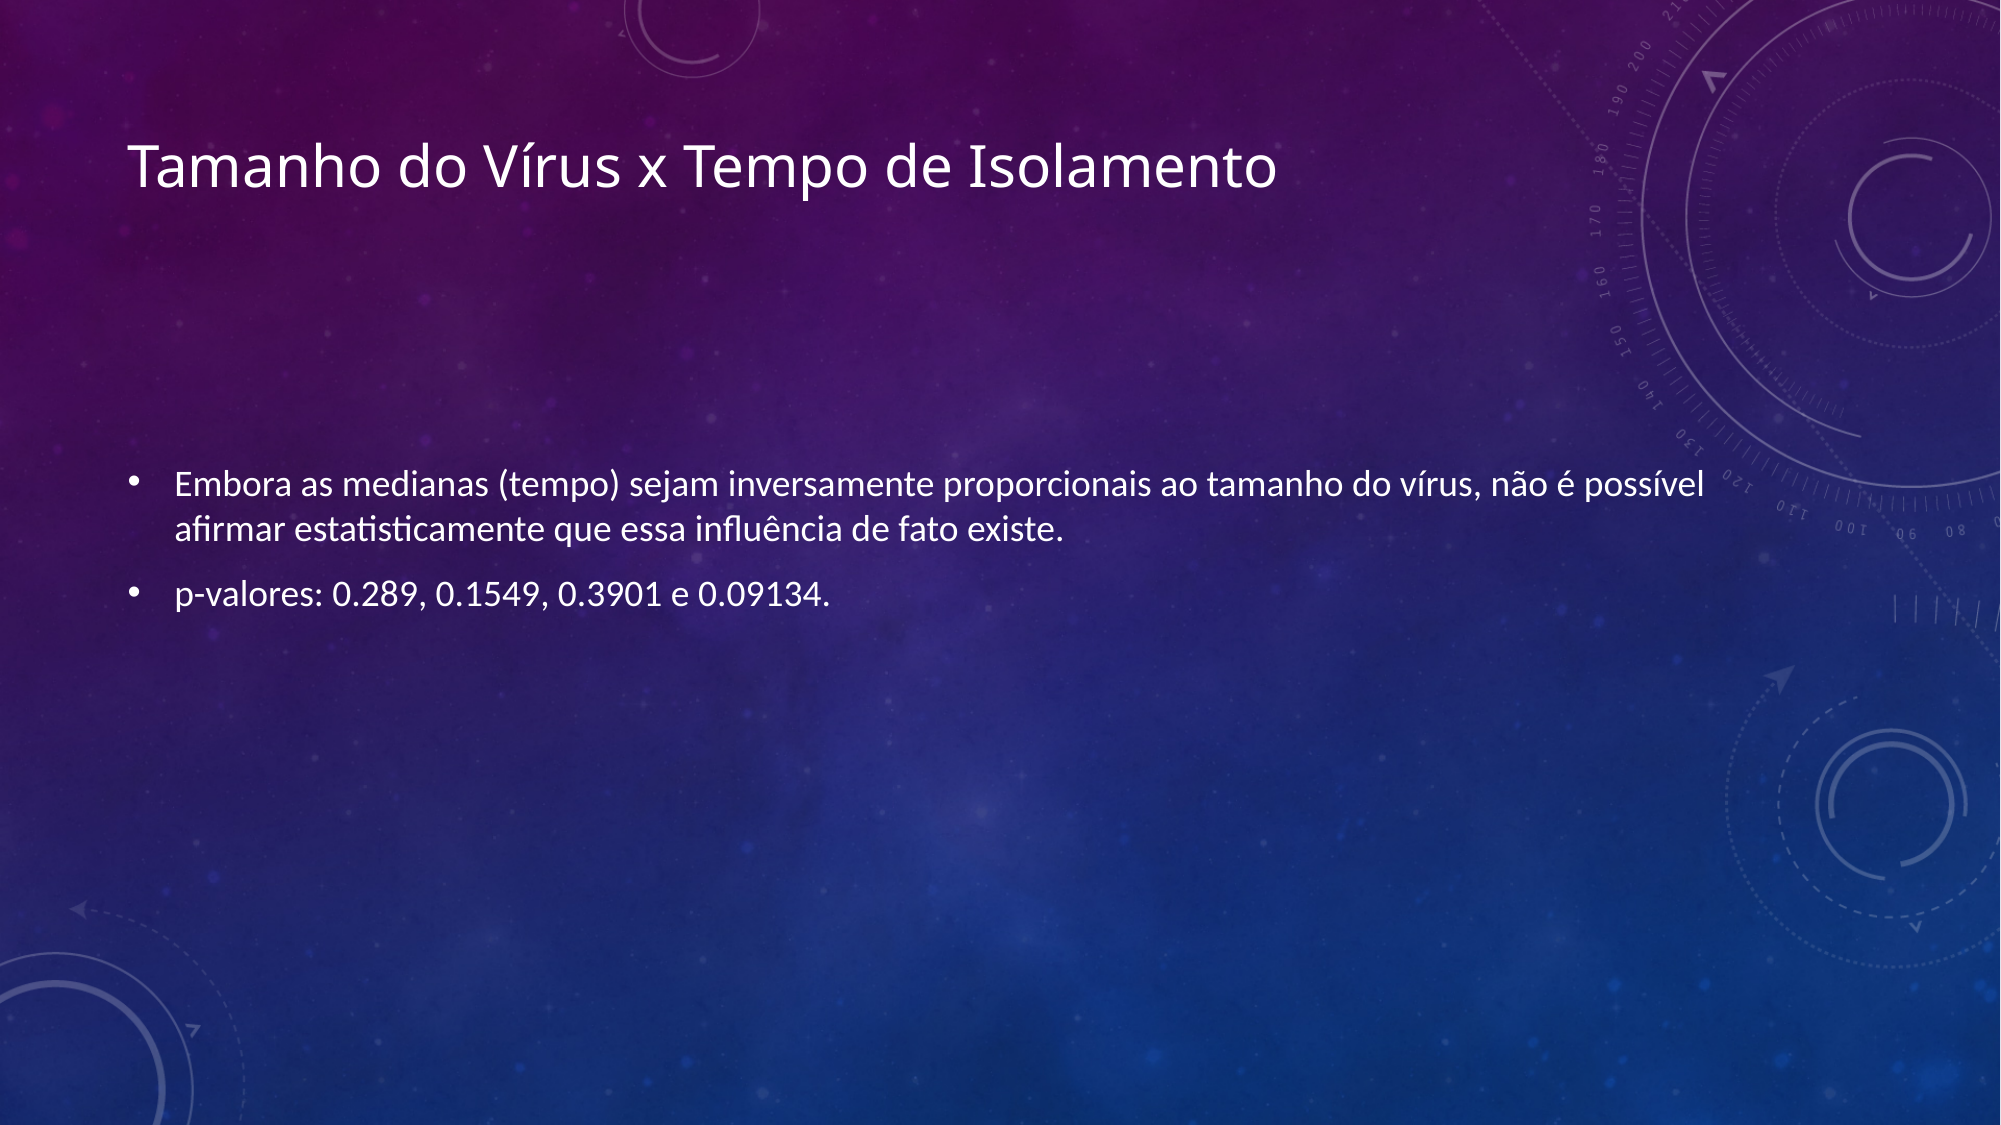

Tamanho do Vírus x Tempo de Isolamento
# Embora as medianas (tempo) sejam inversamente proporcionais ao tamanho do vírus, não é possível afirmar estatisticamente que essa influência de fato existe.
p-valores: 0.289, 0.1549, 0.3901 e 0.09134.